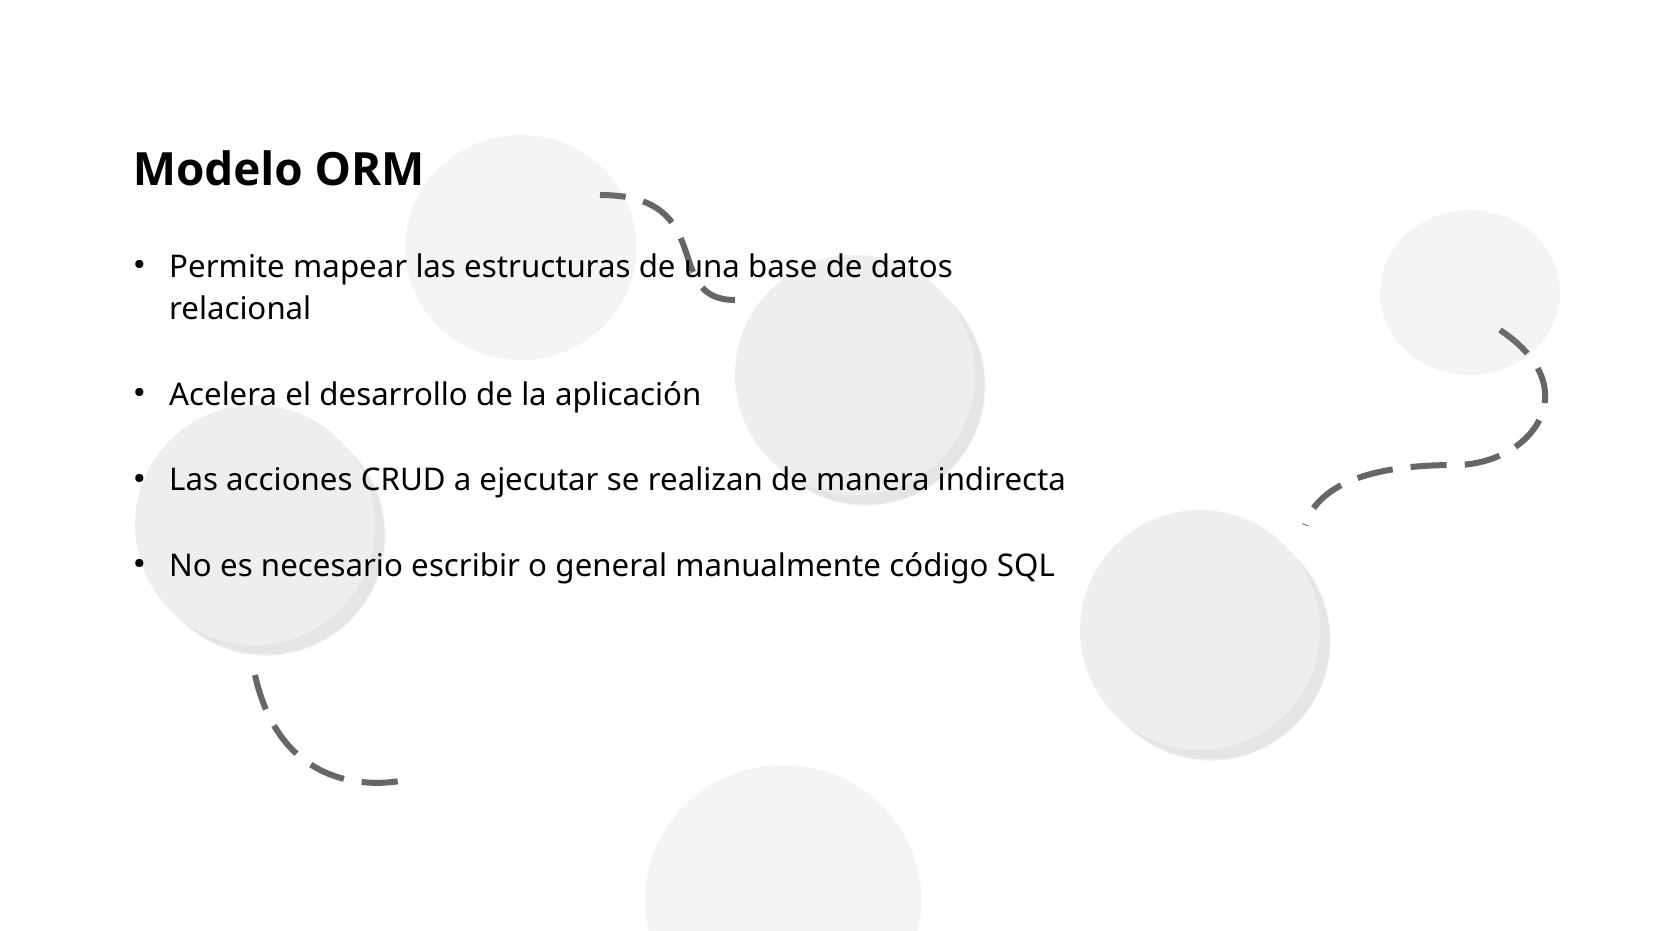

Modelo ORM
Permite mapear las estructuras de una base de datos relacional
Acelera el desarrollo de la aplicación
Las acciones CRUD a ejecutar se realizan de manera indirecta
No es necesario escribir o general manualmente código SQL